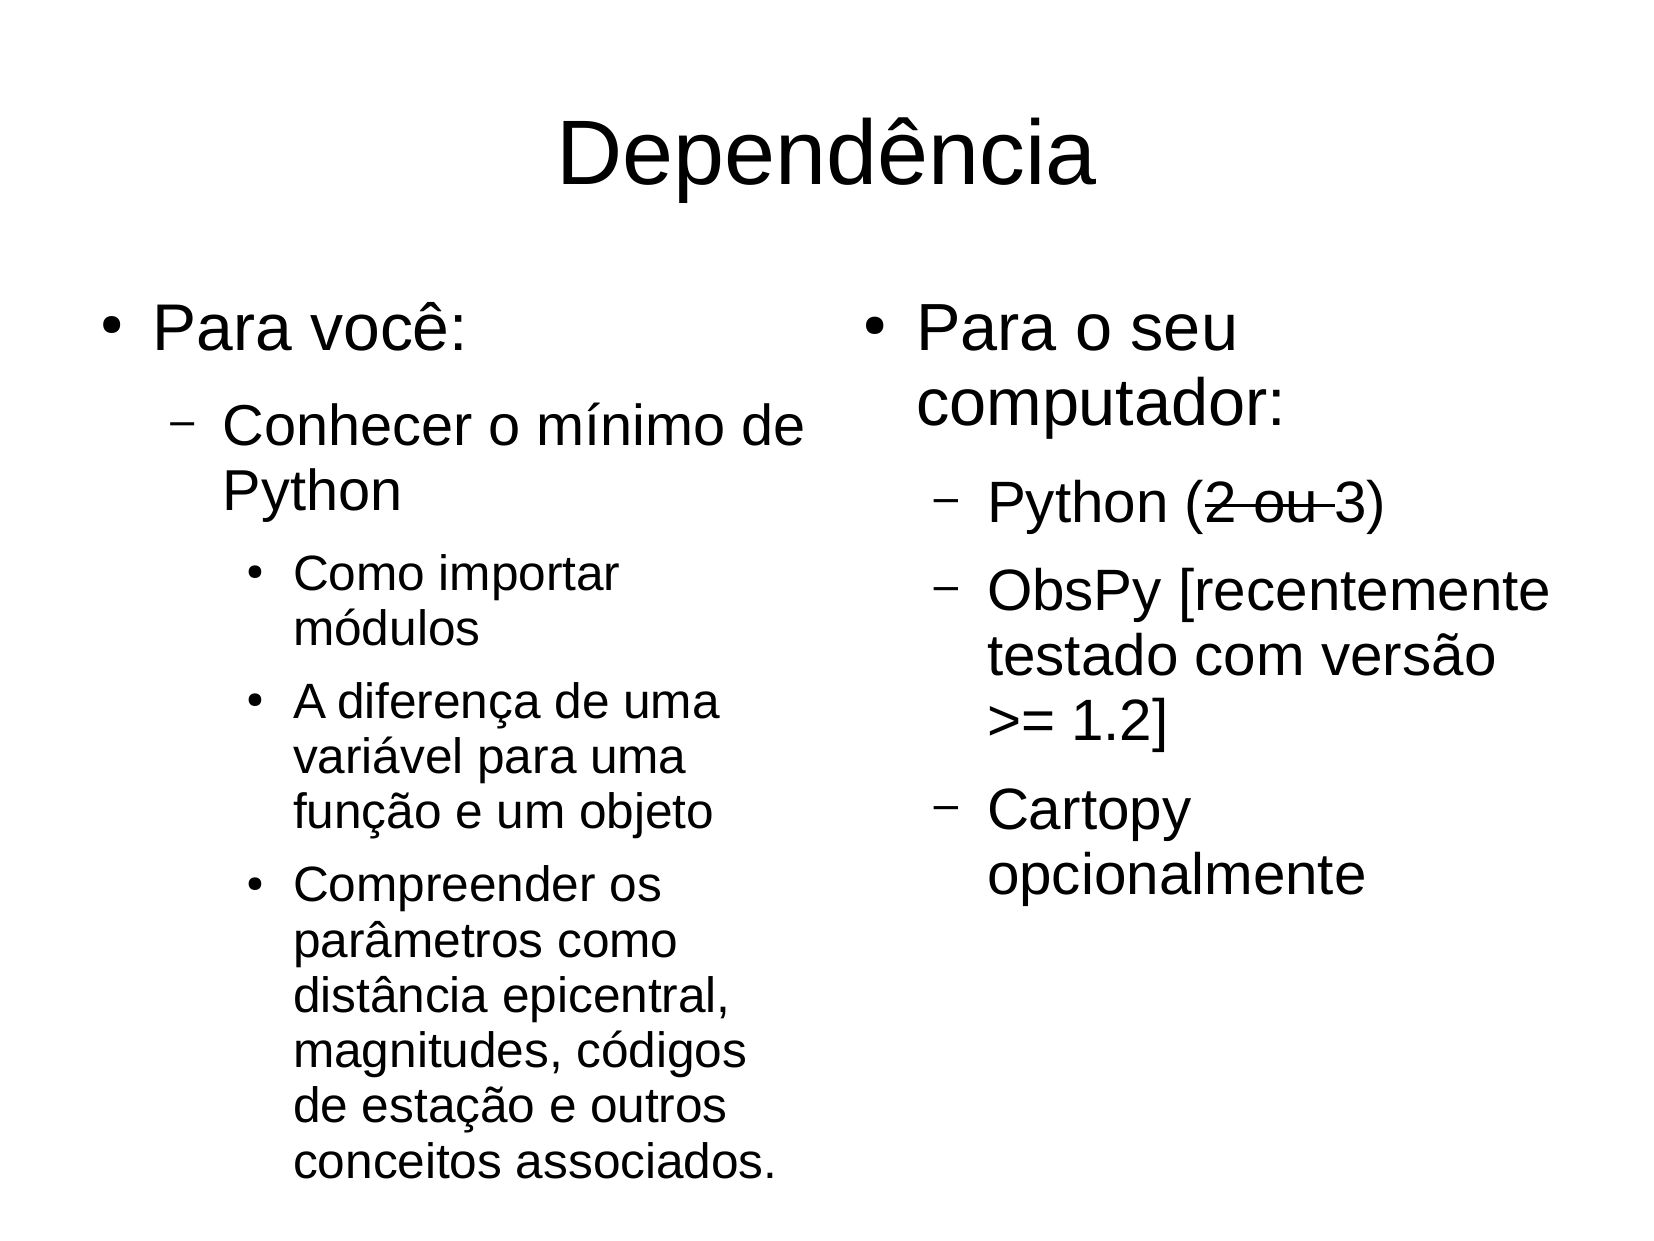

# Dependência
Para você:
Conhecer o mínimo de Python
Como importar módulos
A diferença de uma variável para uma função e um objeto
Compreender os parâmetros como distância epicentral, magnitudes, códigos de estação e outros conceitos associados.
Para o seu computador:
Python (2 ou 3)
ObsPy [recentemente testado com versão >= 1.2]
Cartopy opcionalmente